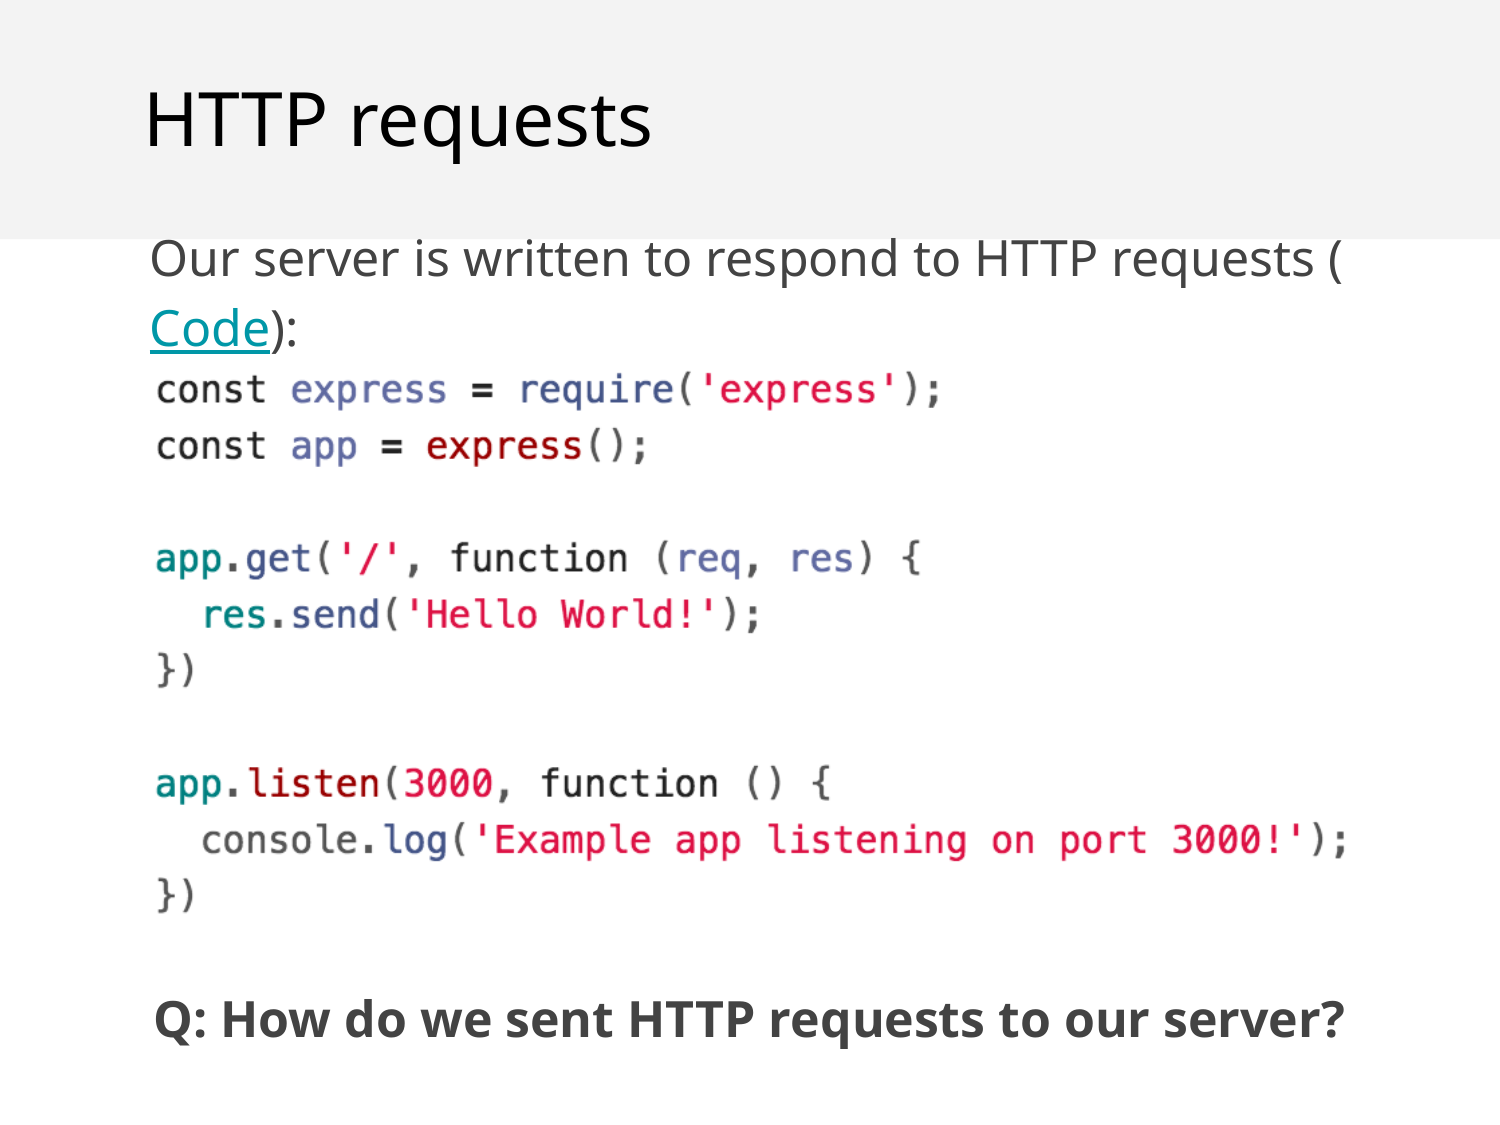

# HTTP requests
Our server is written to respond to HTTP requests (Code):
Q: How do we sent HTTP requests to our server?